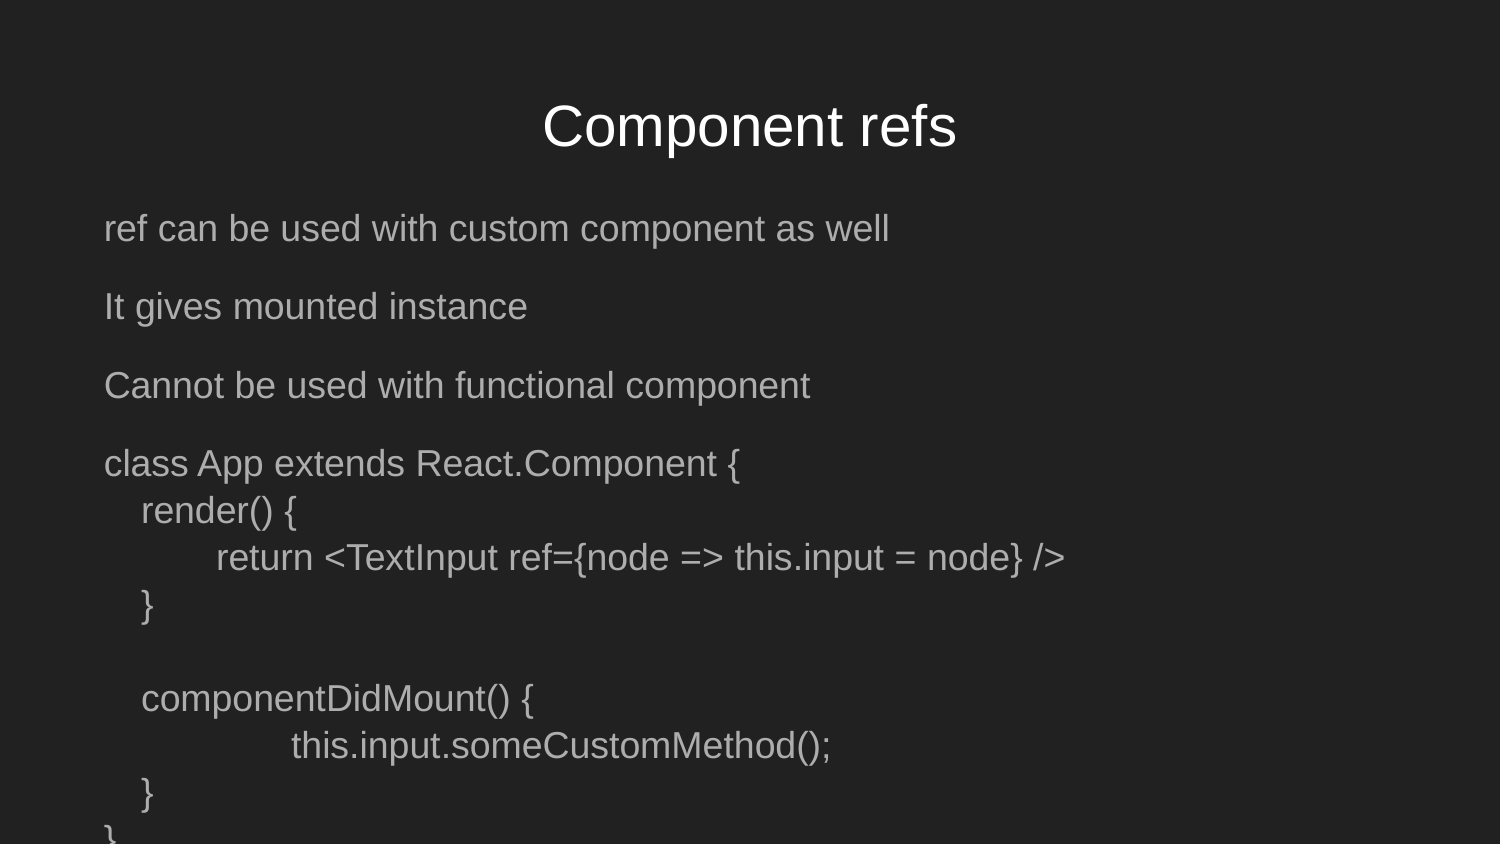

# Component refs
ref can be used with custom component as well
It gives mounted instance
Cannot be used with functional component
class App extends React.Component {
	render() {
 		return <TextInput ref={node => this.input = node} />
	}
	componentDidMount() {
 		this.input.someCustomMethod();
	}
}